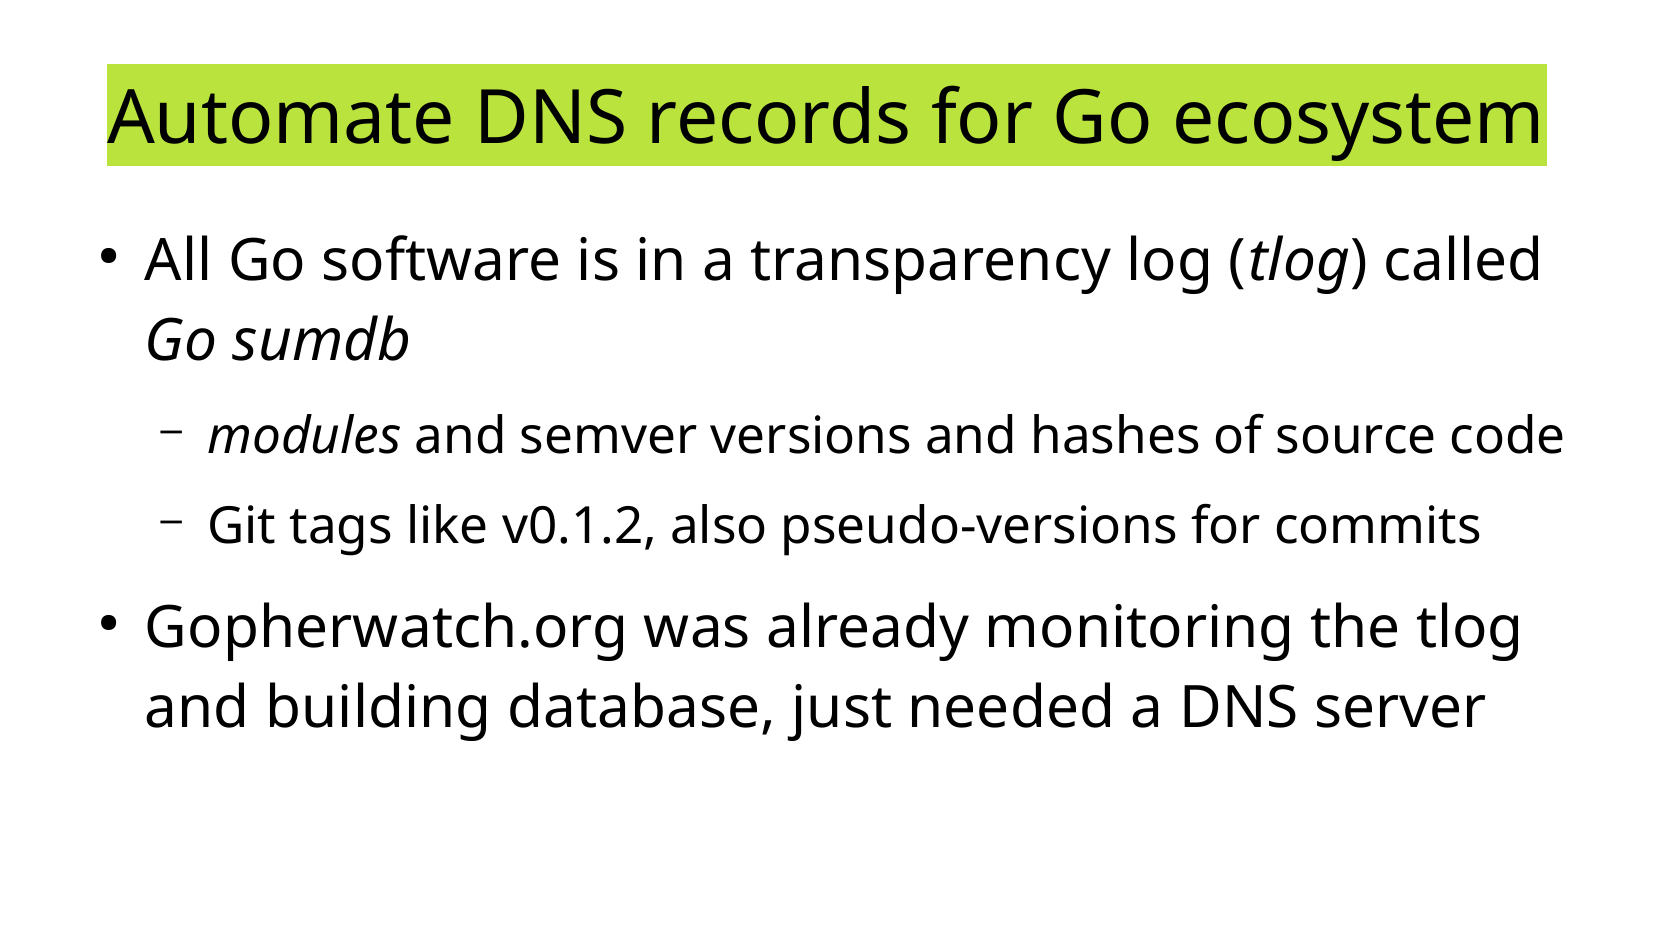

# Automate DNS records for Go ecosystem
All Go software is in a transparency log (tlog) called Go sumdb
modules and semver versions and hashes of source code
Git tags like v0.1.2, also pseudo-versions for commits
Gopherwatch.org was already monitoring the tlog and building database, just needed a DNS server